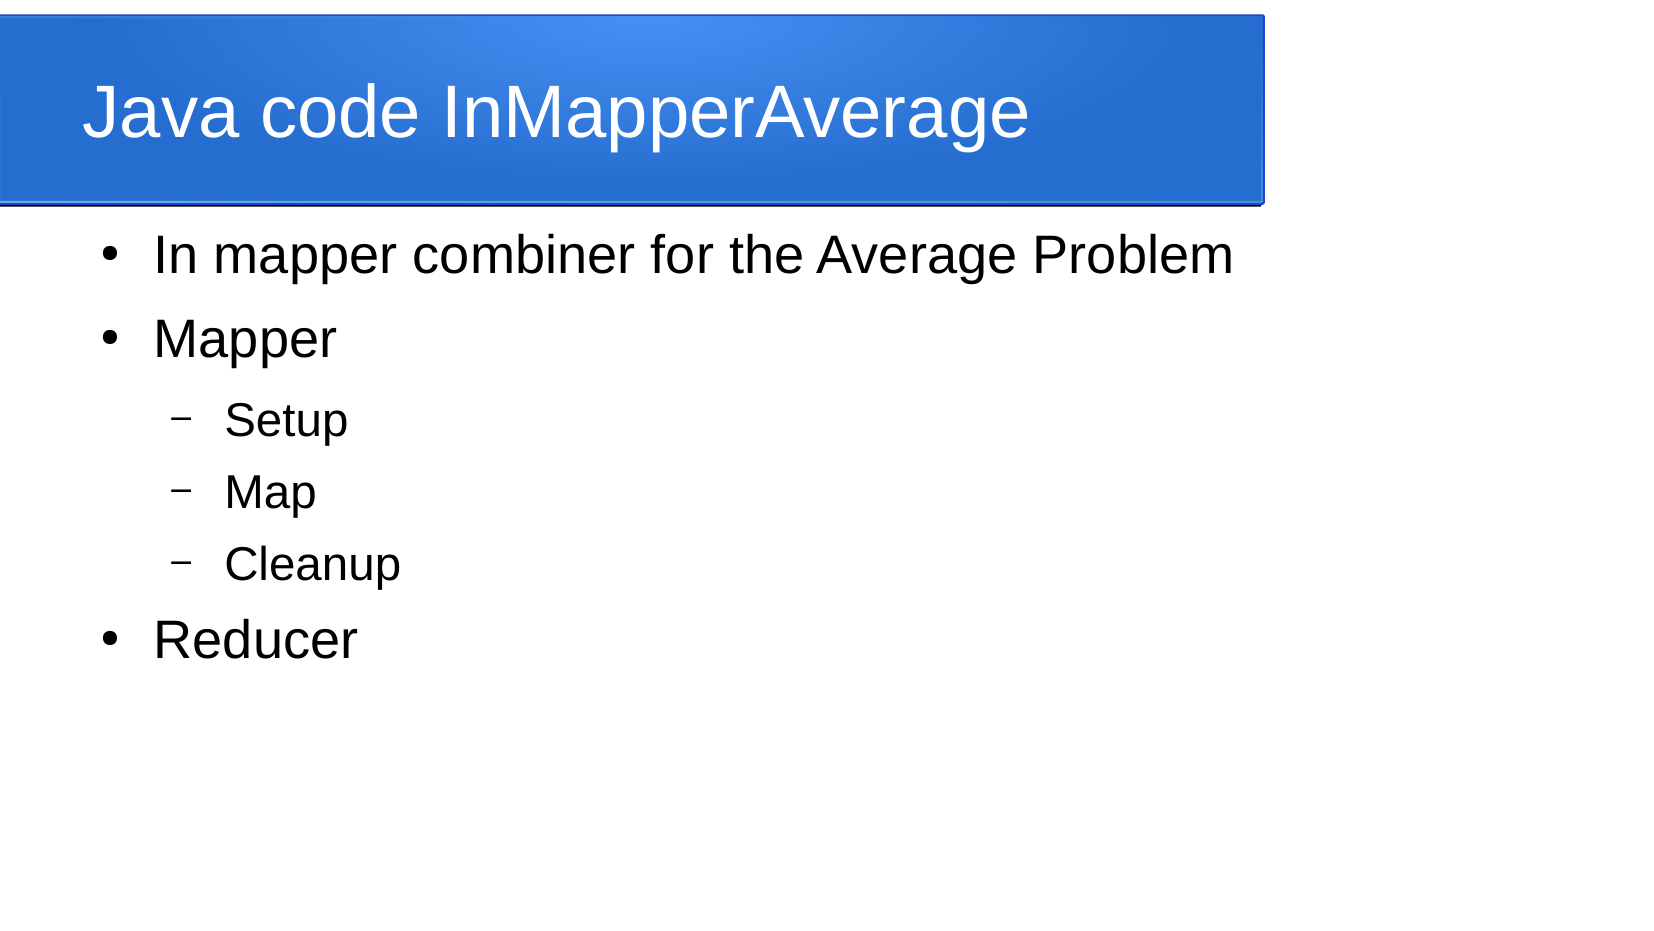

# Java code InMapperAverage
In mapper combiner for the Average Problem
Mapper
Setup
Map
Cleanup
Reducer